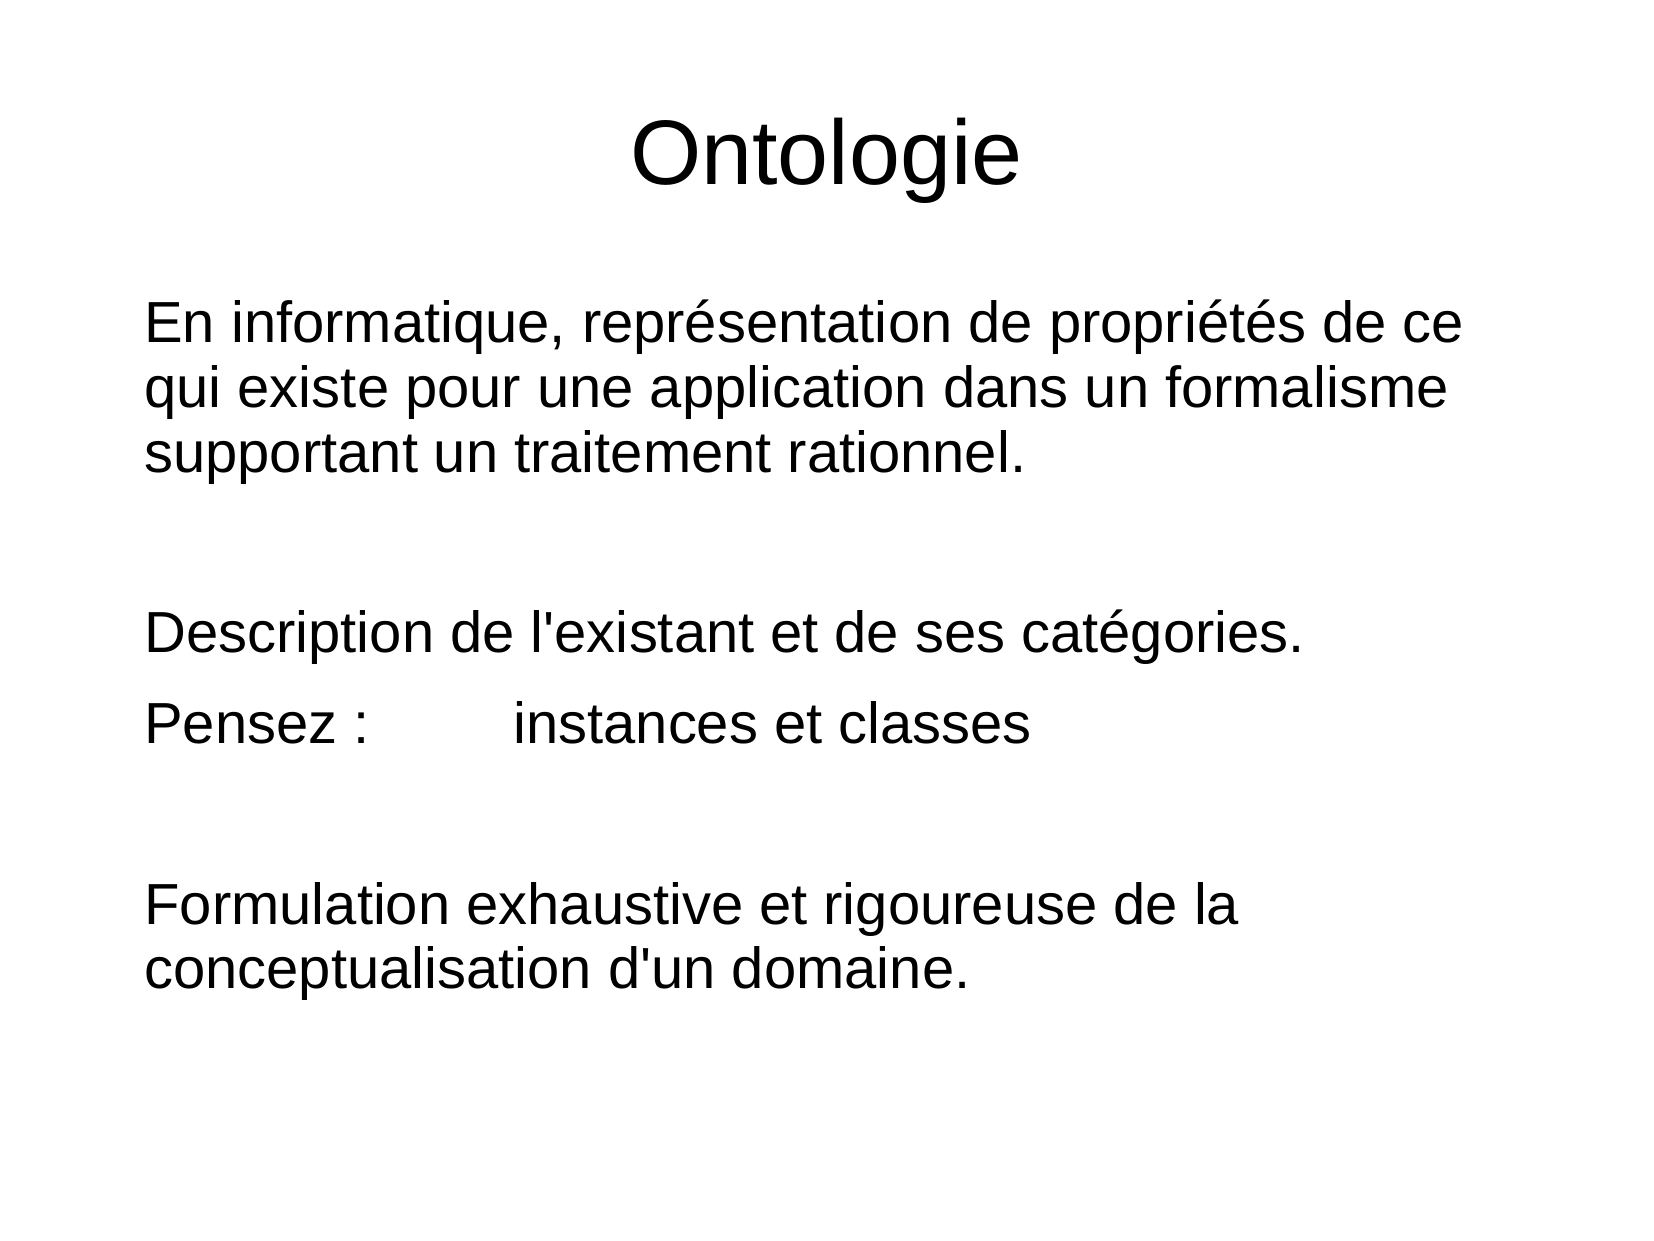

# Ontologie
En informatique, représentation de propriétés de ce qui existe pour une application dans un formalisme supportant un traitement rationnel.
Description de l'existant et de ses catégories.
Pensez : 							 instances et classes
Formulation exhaustive et rigoureuse de la conceptualisation d'un domaine.